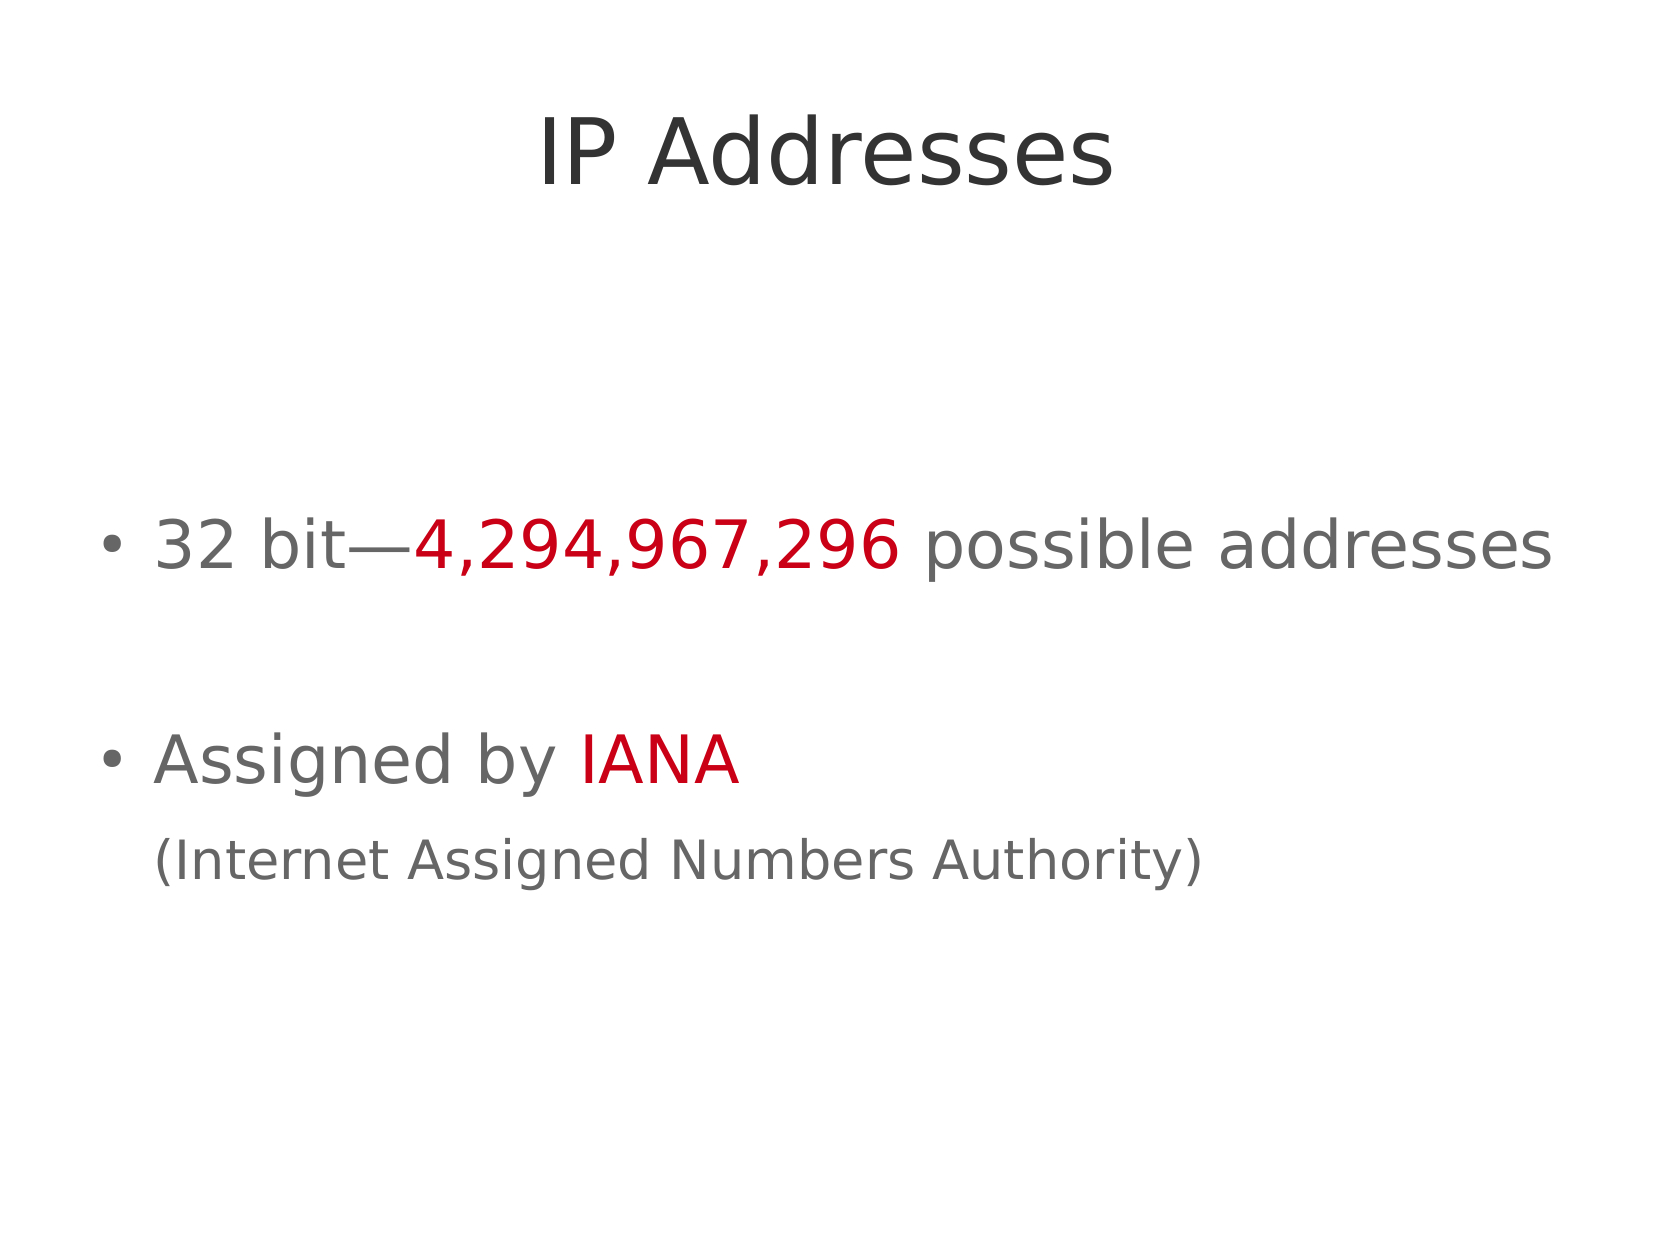

# IP Addresses
32 bit—4,294,967,296 possible addresses
Assigned by IANA
(Internet Assigned Numbers Authority)